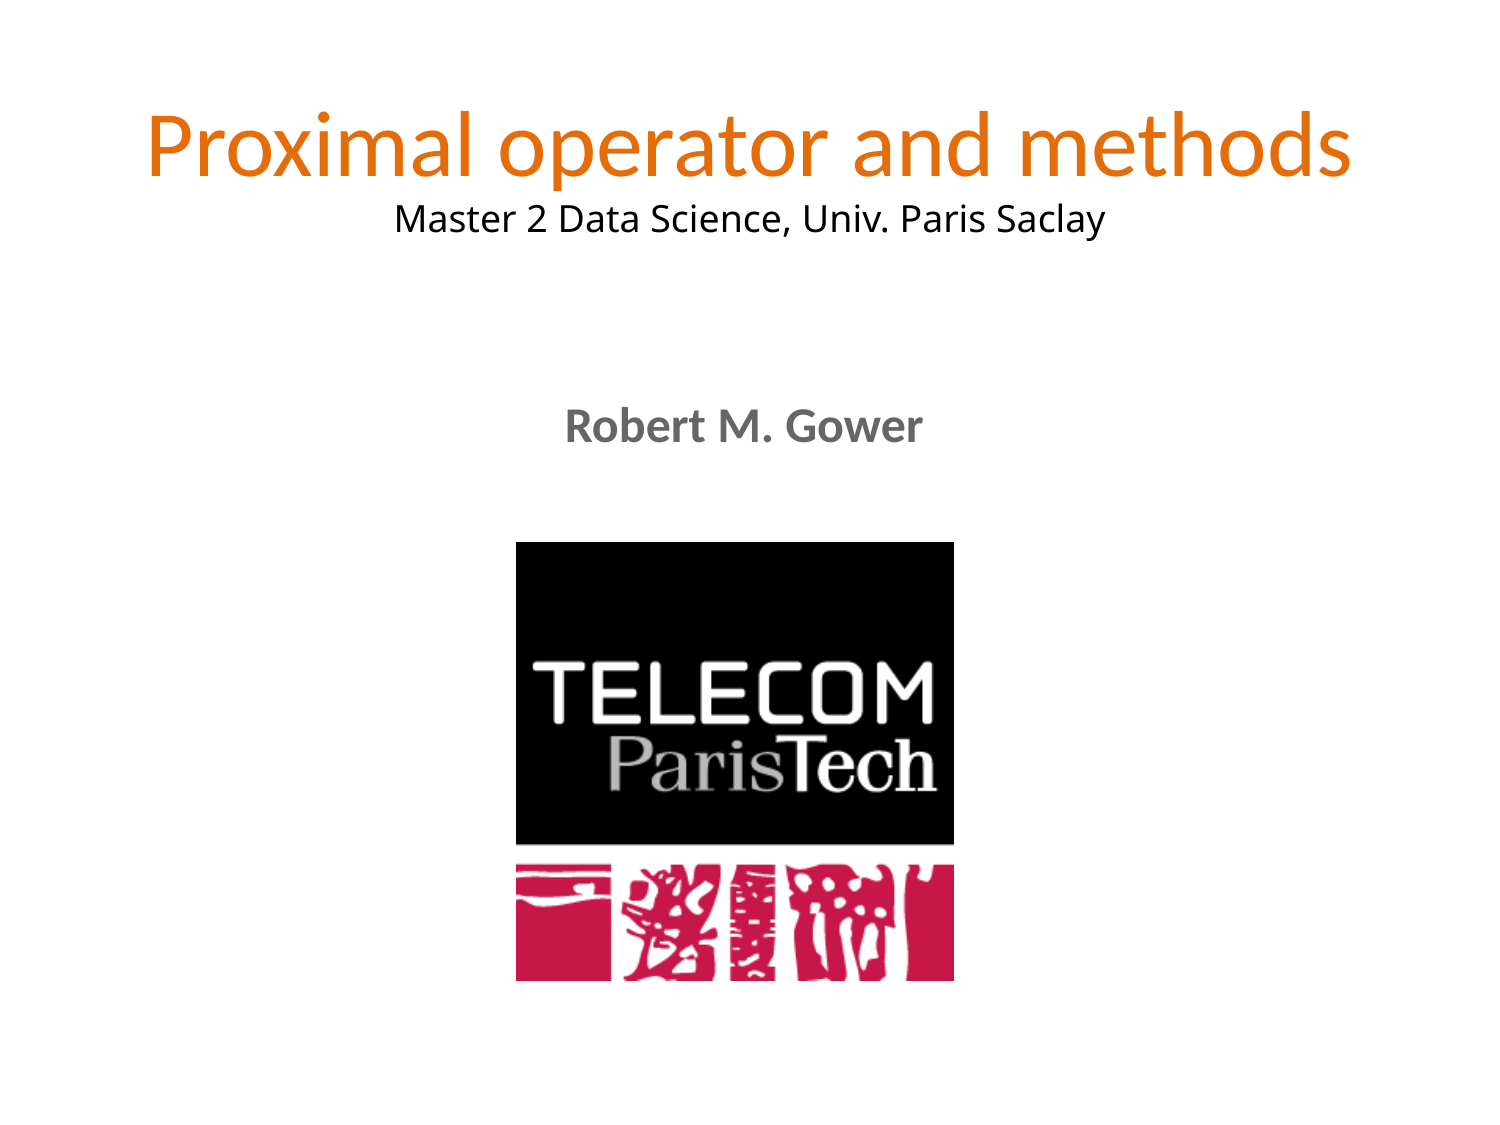

Proximal operator and methods
Master 2 Data Science, Univ. Paris Saclay
Robert M. Gower